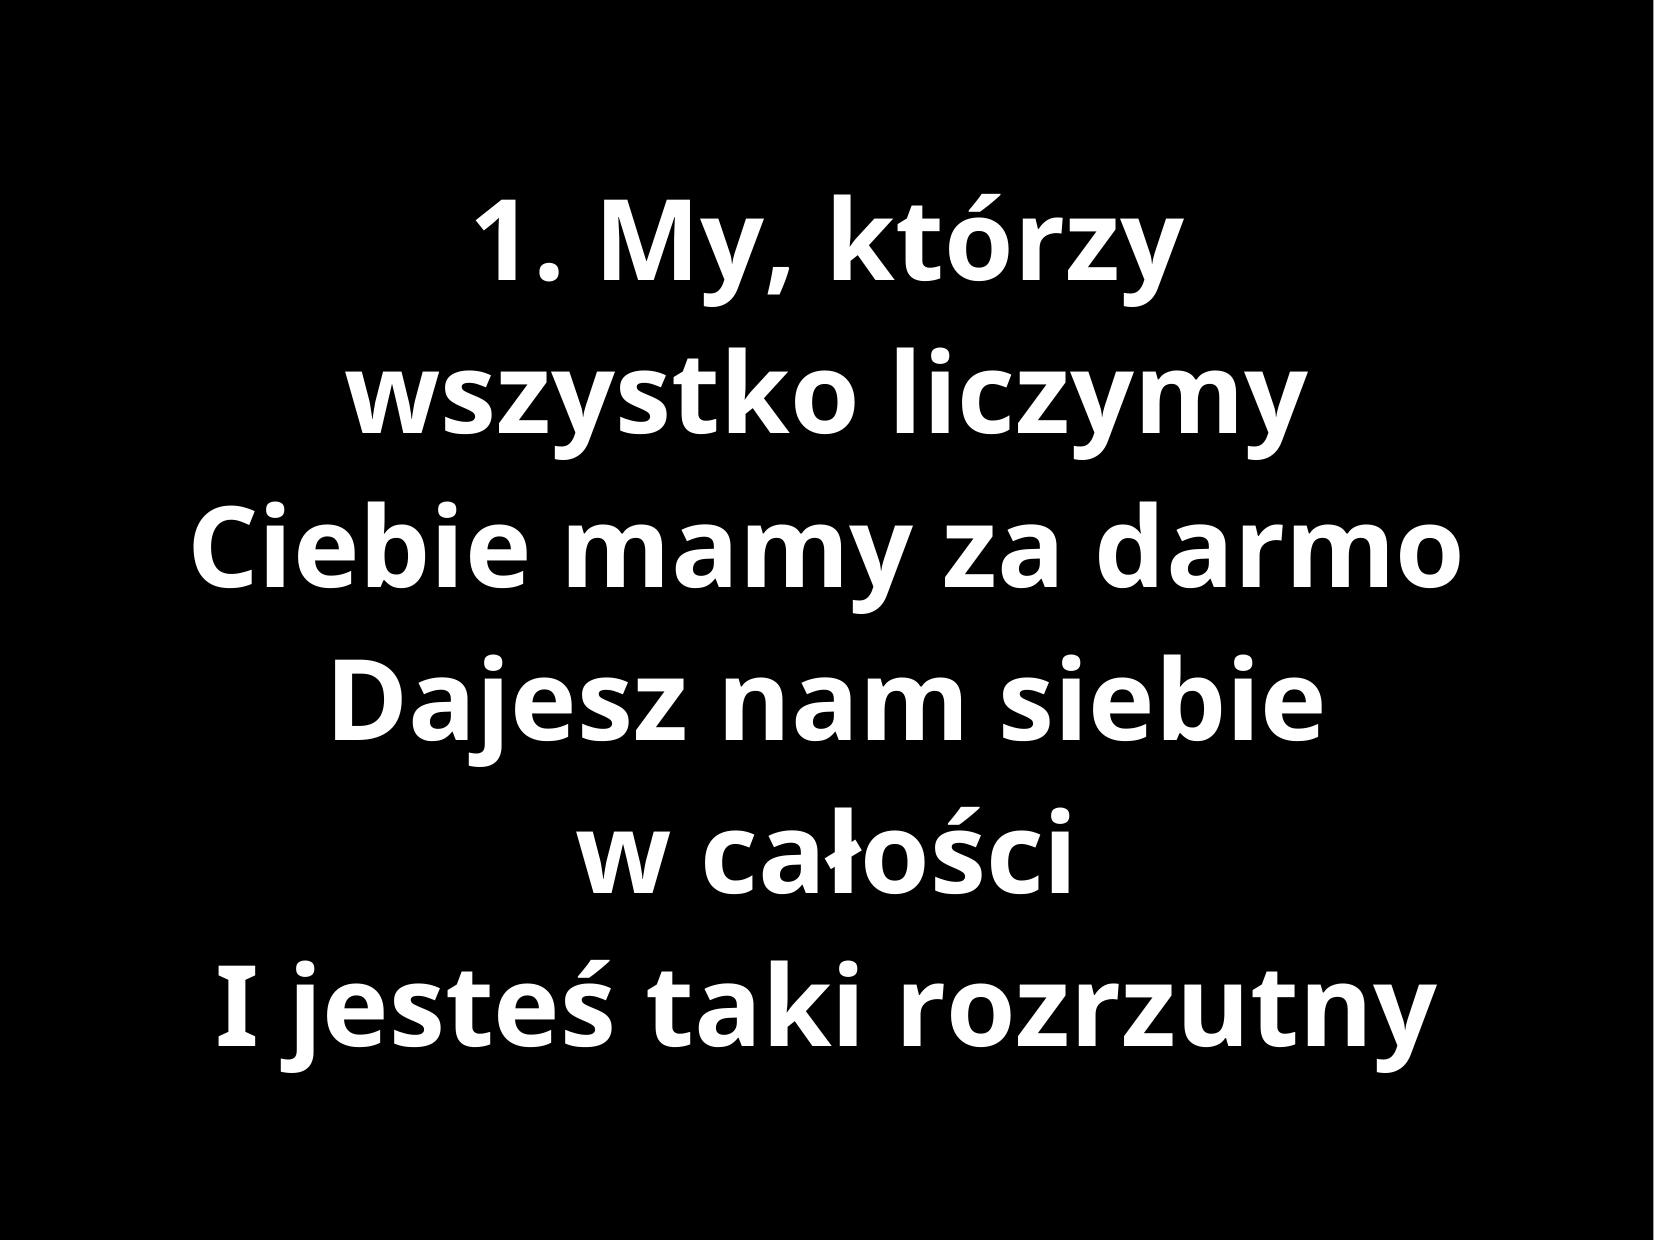

# 1. My, którzy
wszystko liczymy
Ciebie mamy za darmo
Dajesz nam siebie
w całości
I jesteś taki rozrzutny